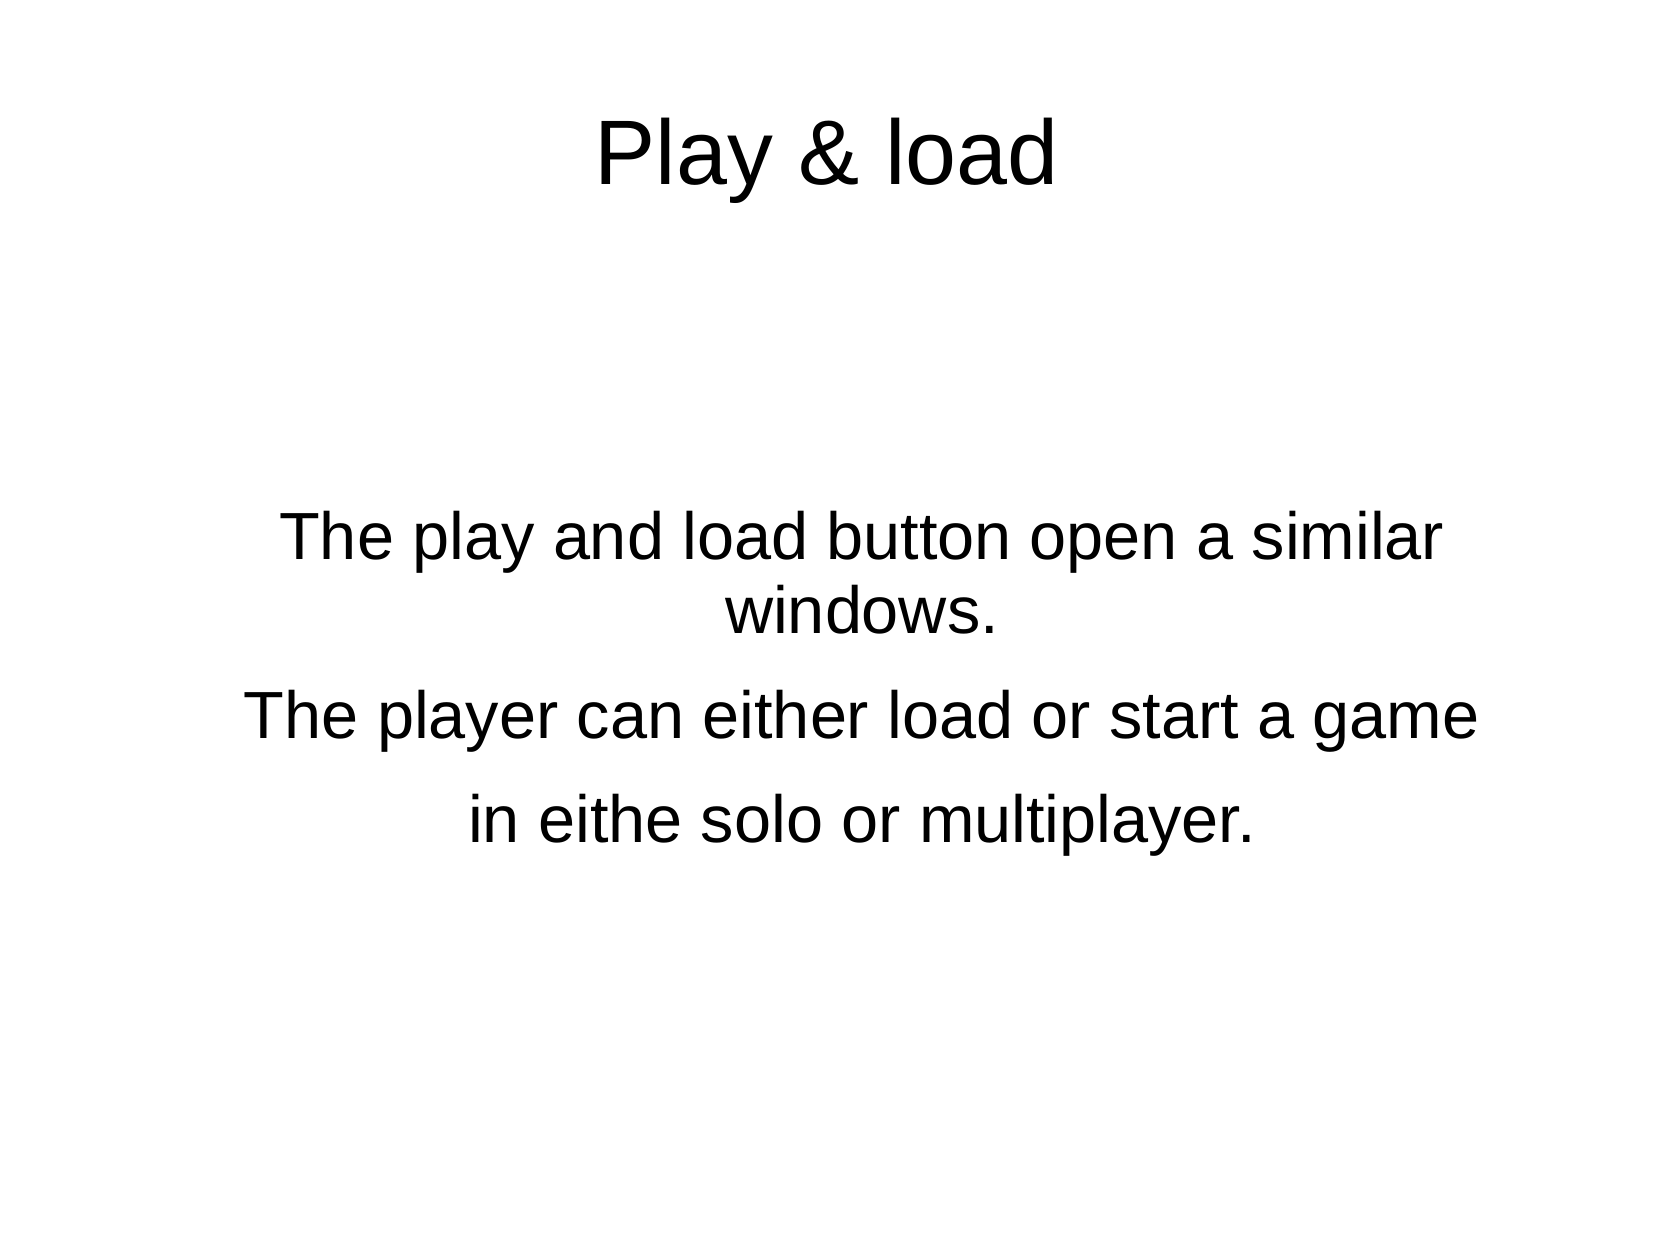

# Play & load
The play and load button open a similar windows.
The player can either load or start a game
in eithe solo or multiplayer.